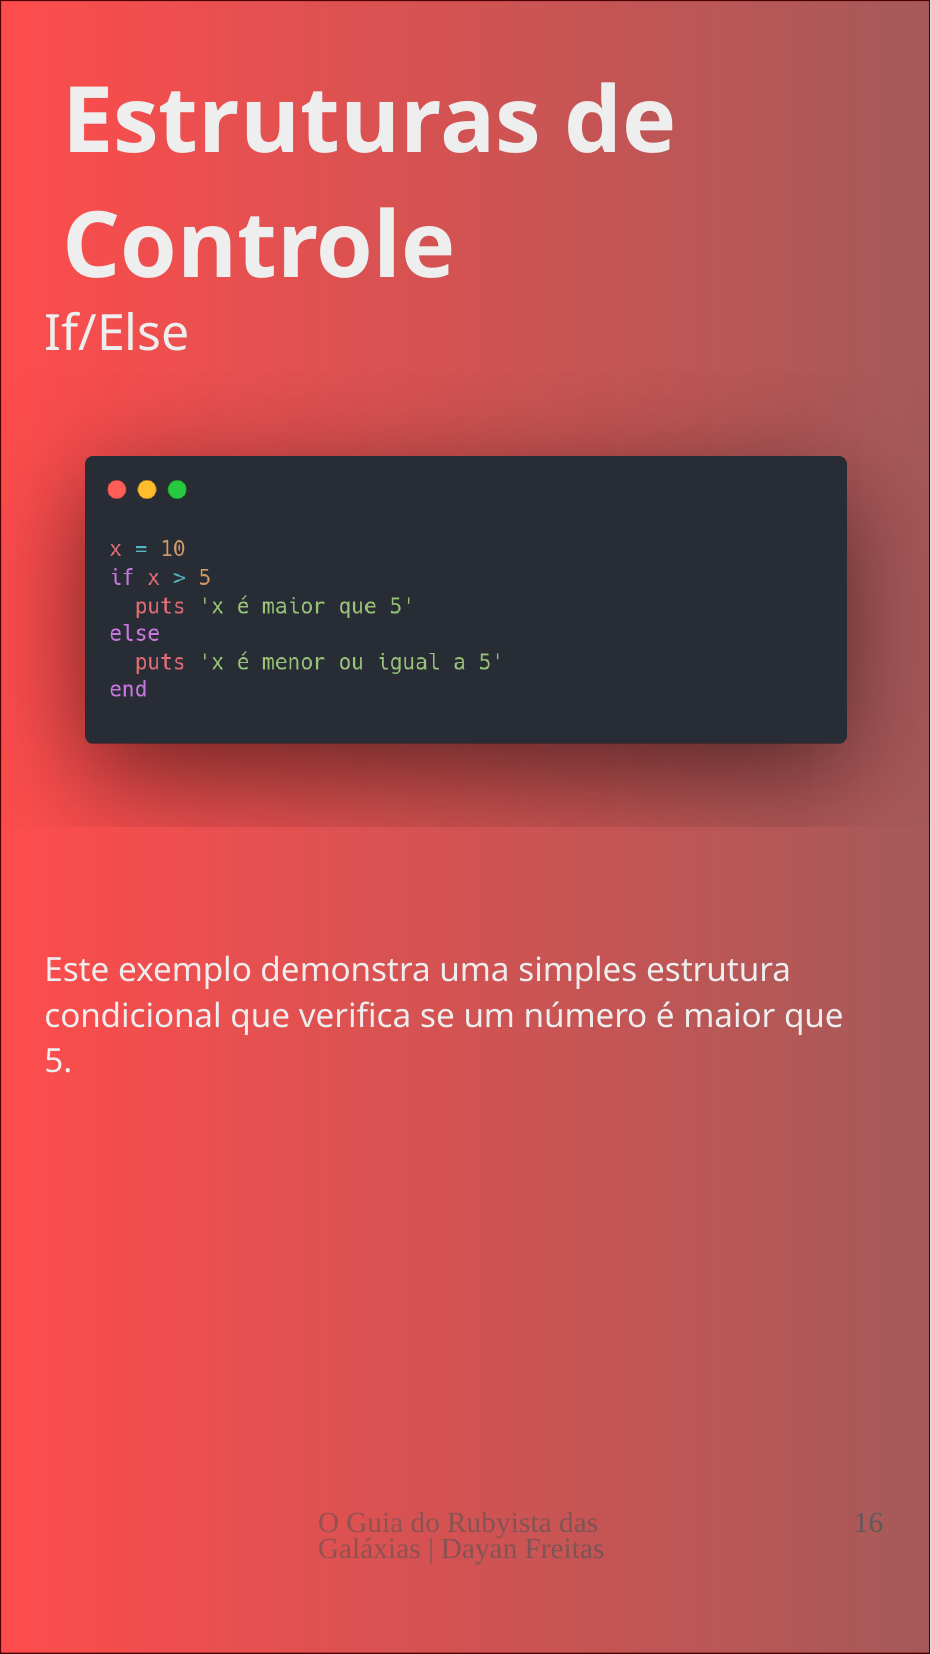

Estruturas de Controle
If/Else
Este exemplo demonstra uma simples estrutura condicional que verifica se um número é maior que 5.
O Guia do Rubyista das Galáxias | Dayan Freitas
16